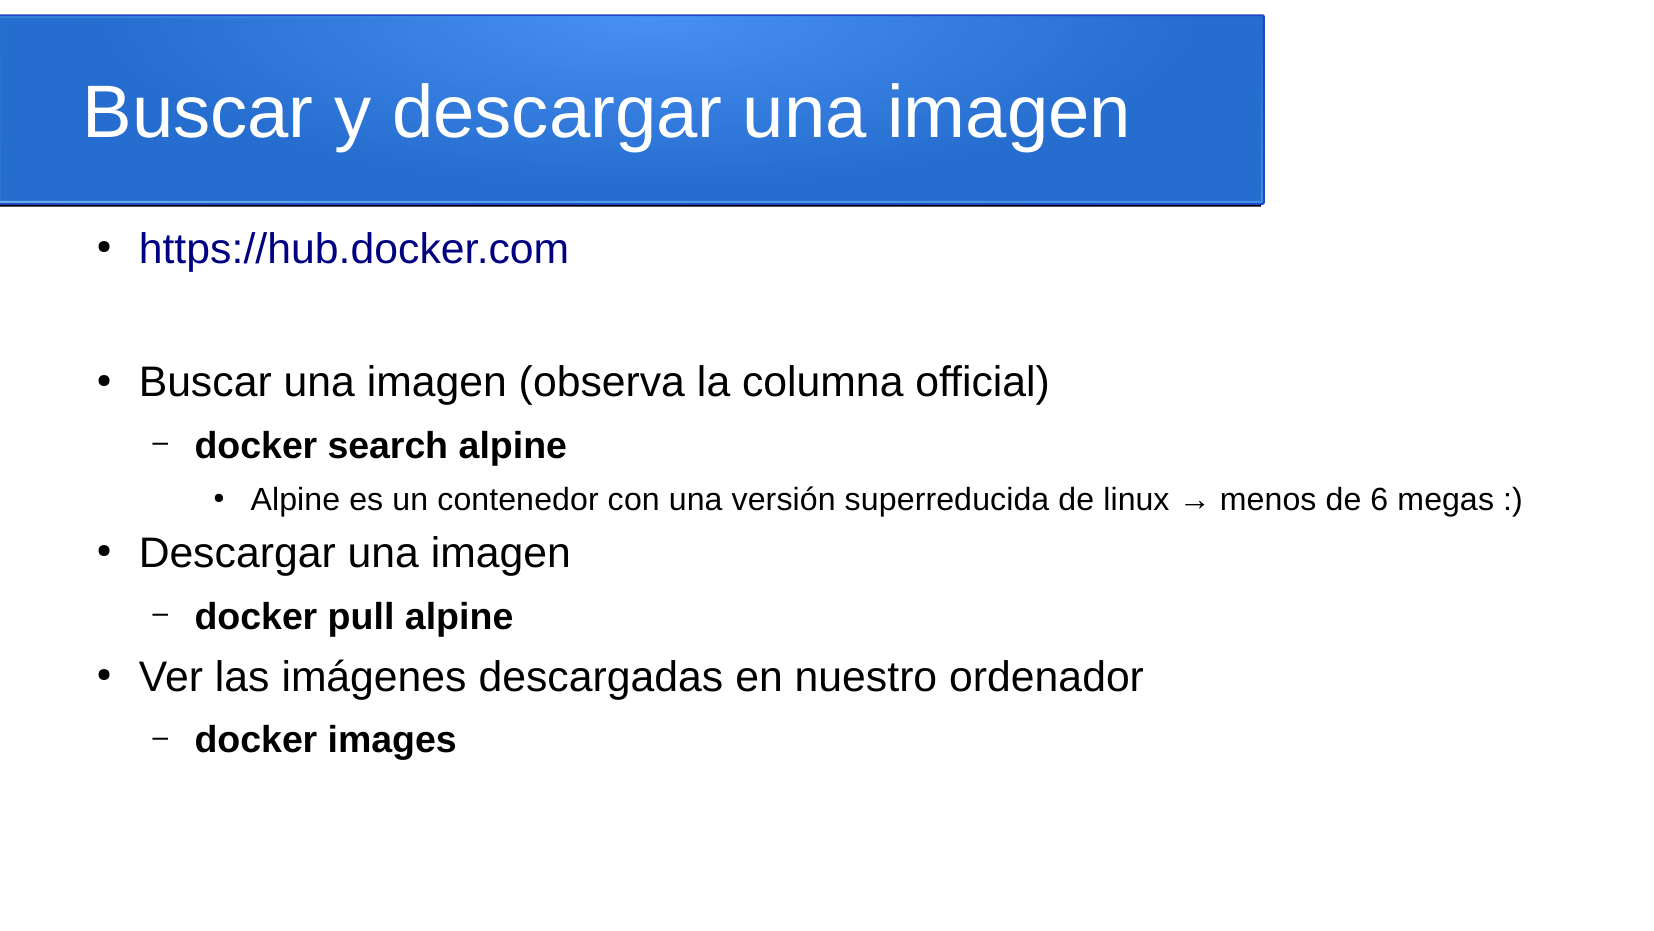

# Buscar y descargar una imagen
https://hub.docker.com
Buscar una imagen (observa la columna official)
docker search alpine
Alpine es un contenedor con una versión superreducida de linux → menos de 6 megas :)
Descargar una imagen
docker pull alpine
Ver las imágenes descargadas en nuestro ordenador
docker images